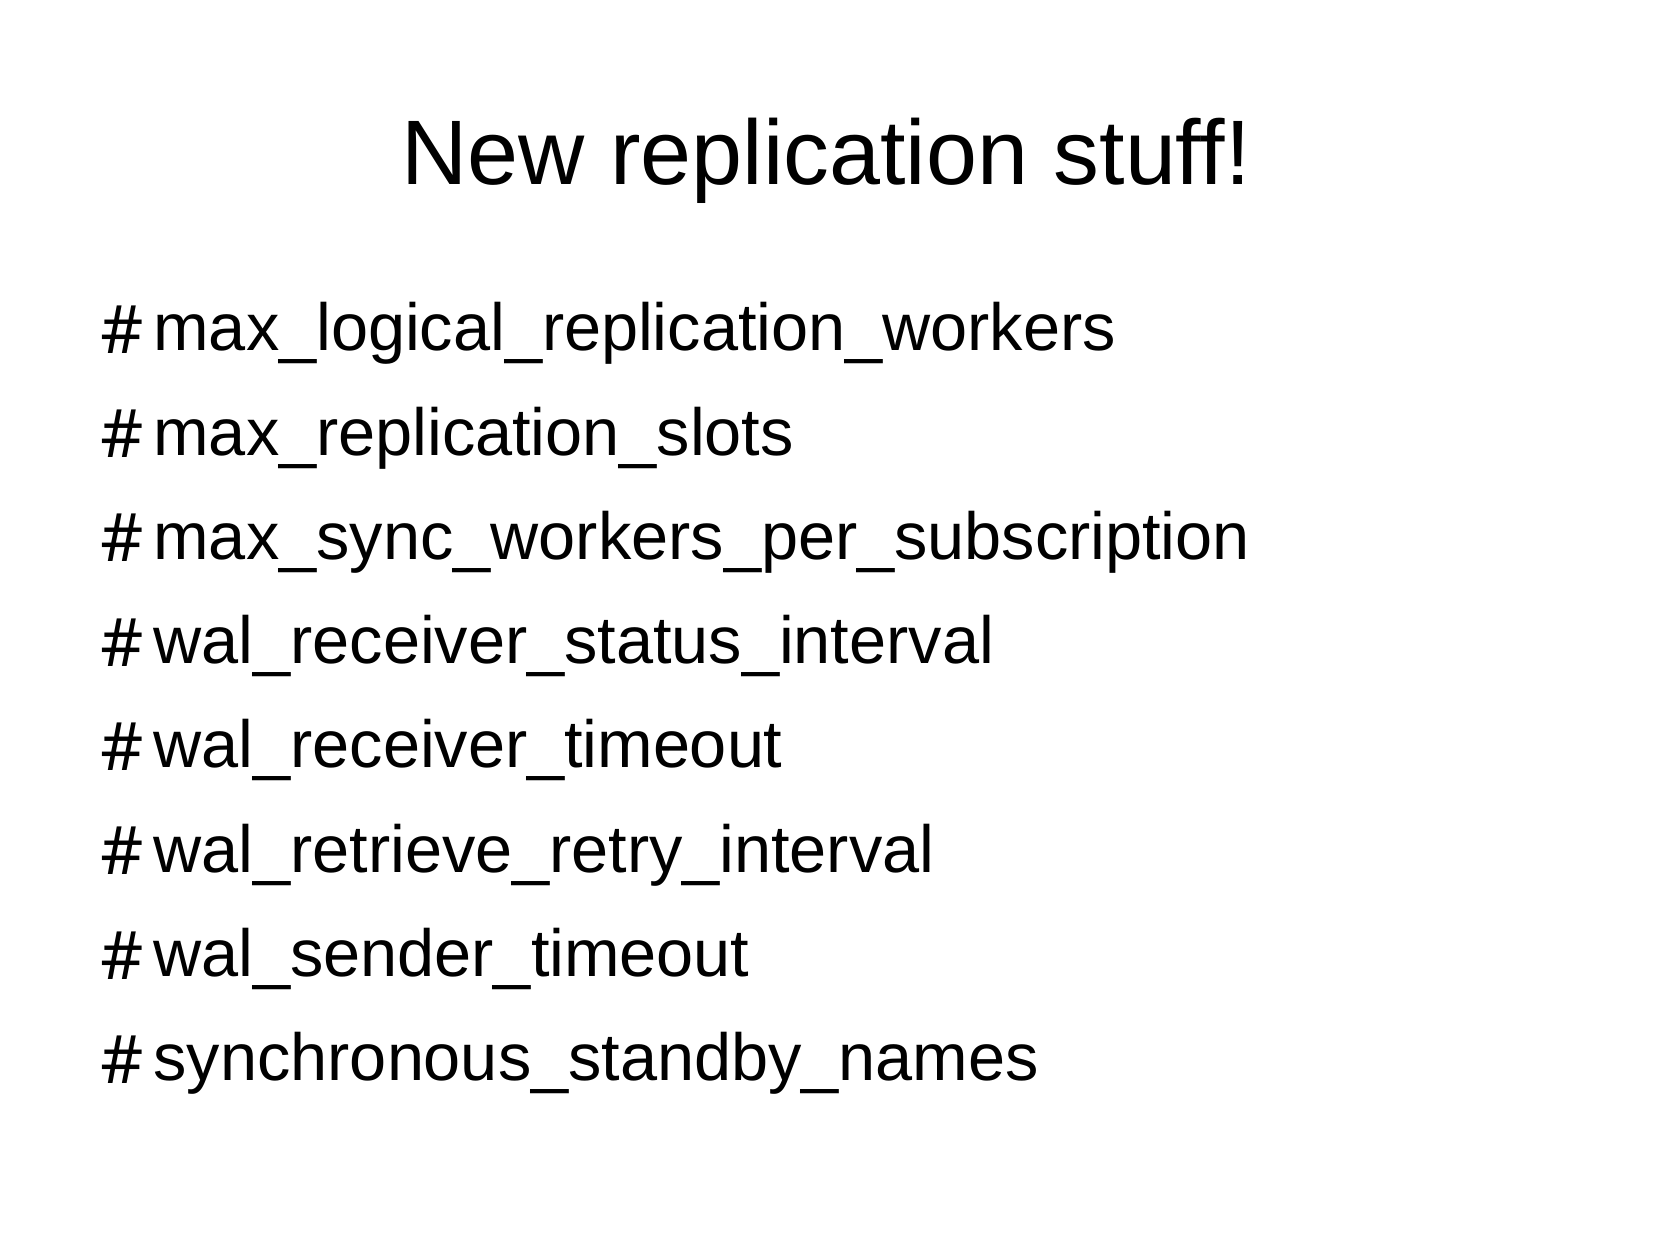

# New replication stuff!
max_logical_replication_workers
max_replication_slots
max_sync_workers_per_subscription
wal_receiver_status_interval
wal_receiver_timeout
wal_retrieve_retry_interval
wal_sender_timeout
synchronous_standby_names